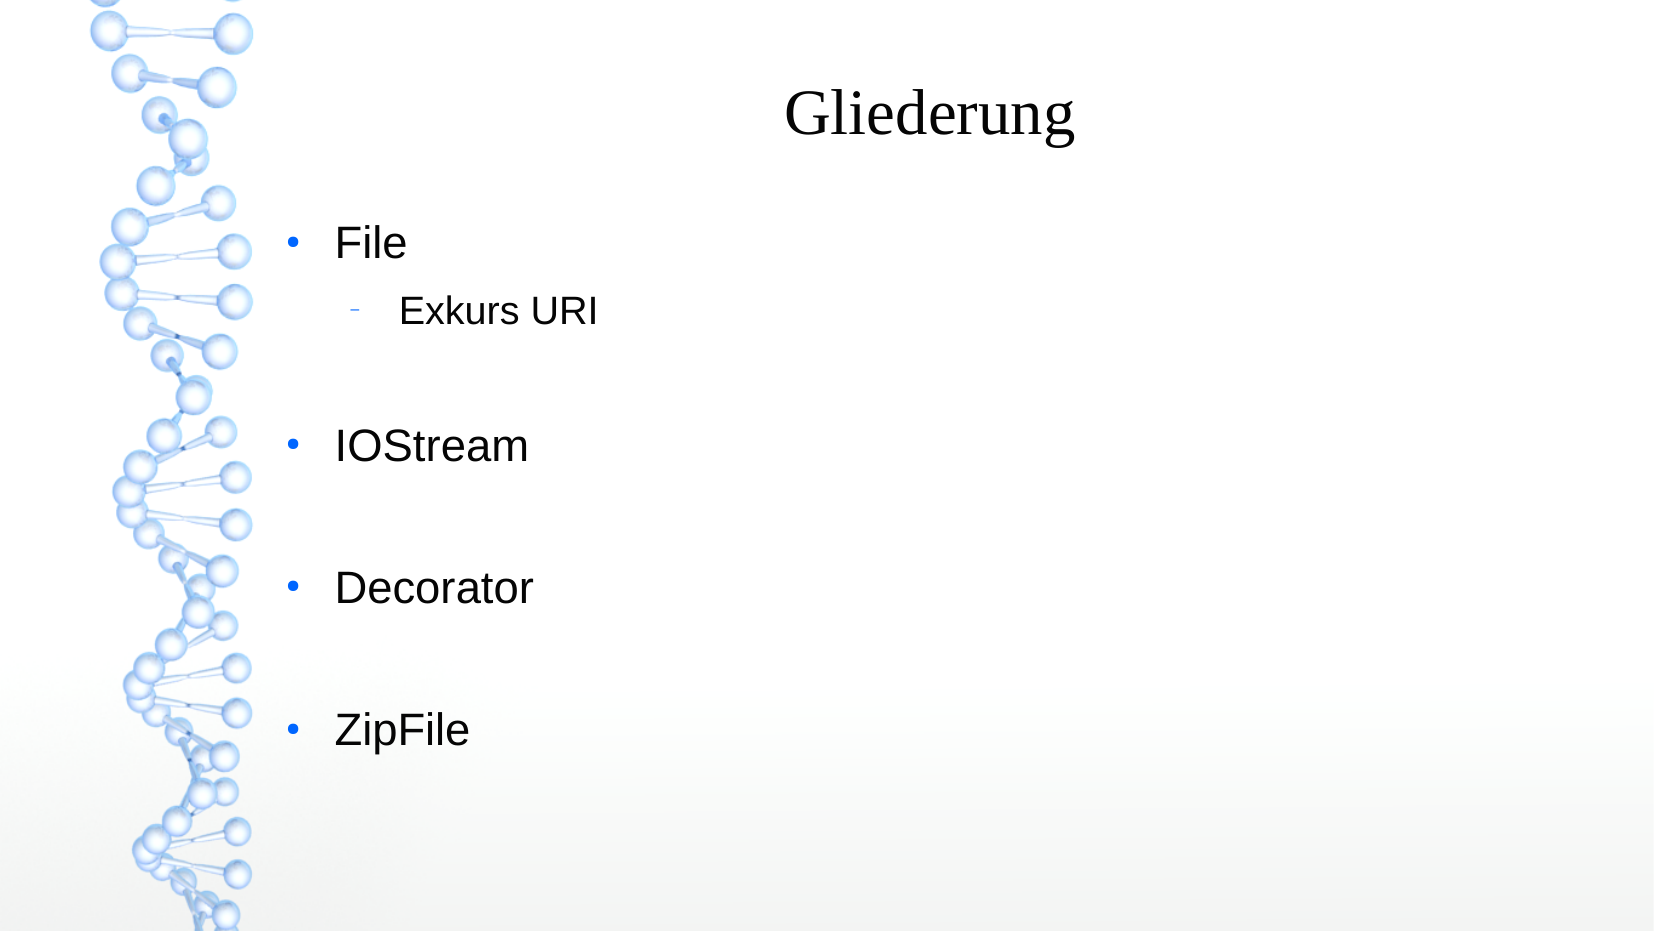

Gliederung
# File
Exkurs URI
IOStream
Decorator
ZipFile